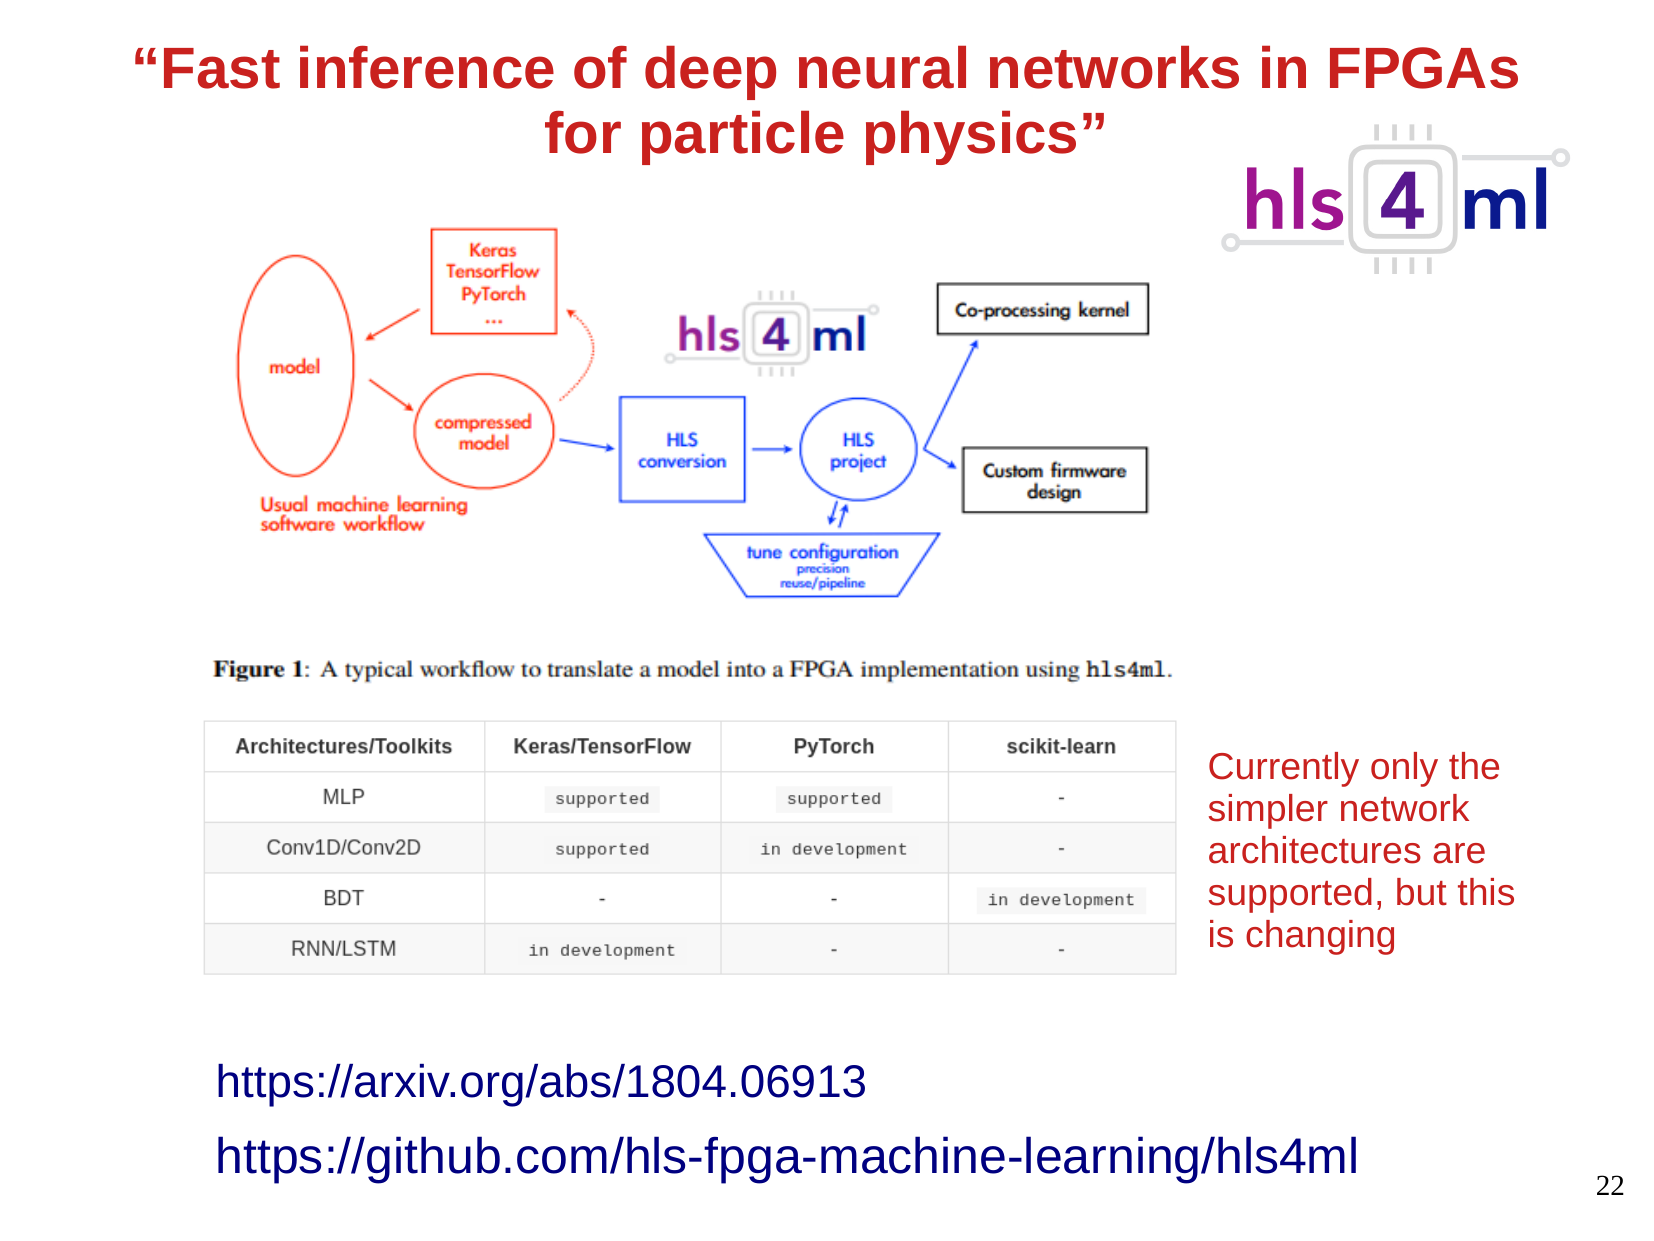

“Fast inference of deep neural networks in FPGAs for particle physics”
Currently only the simpler network architectures are
supported, but this is changing
https://arxiv.org/abs/1804.06913
https://github.com/hls-fpga-machine-learning/hls4ml
22